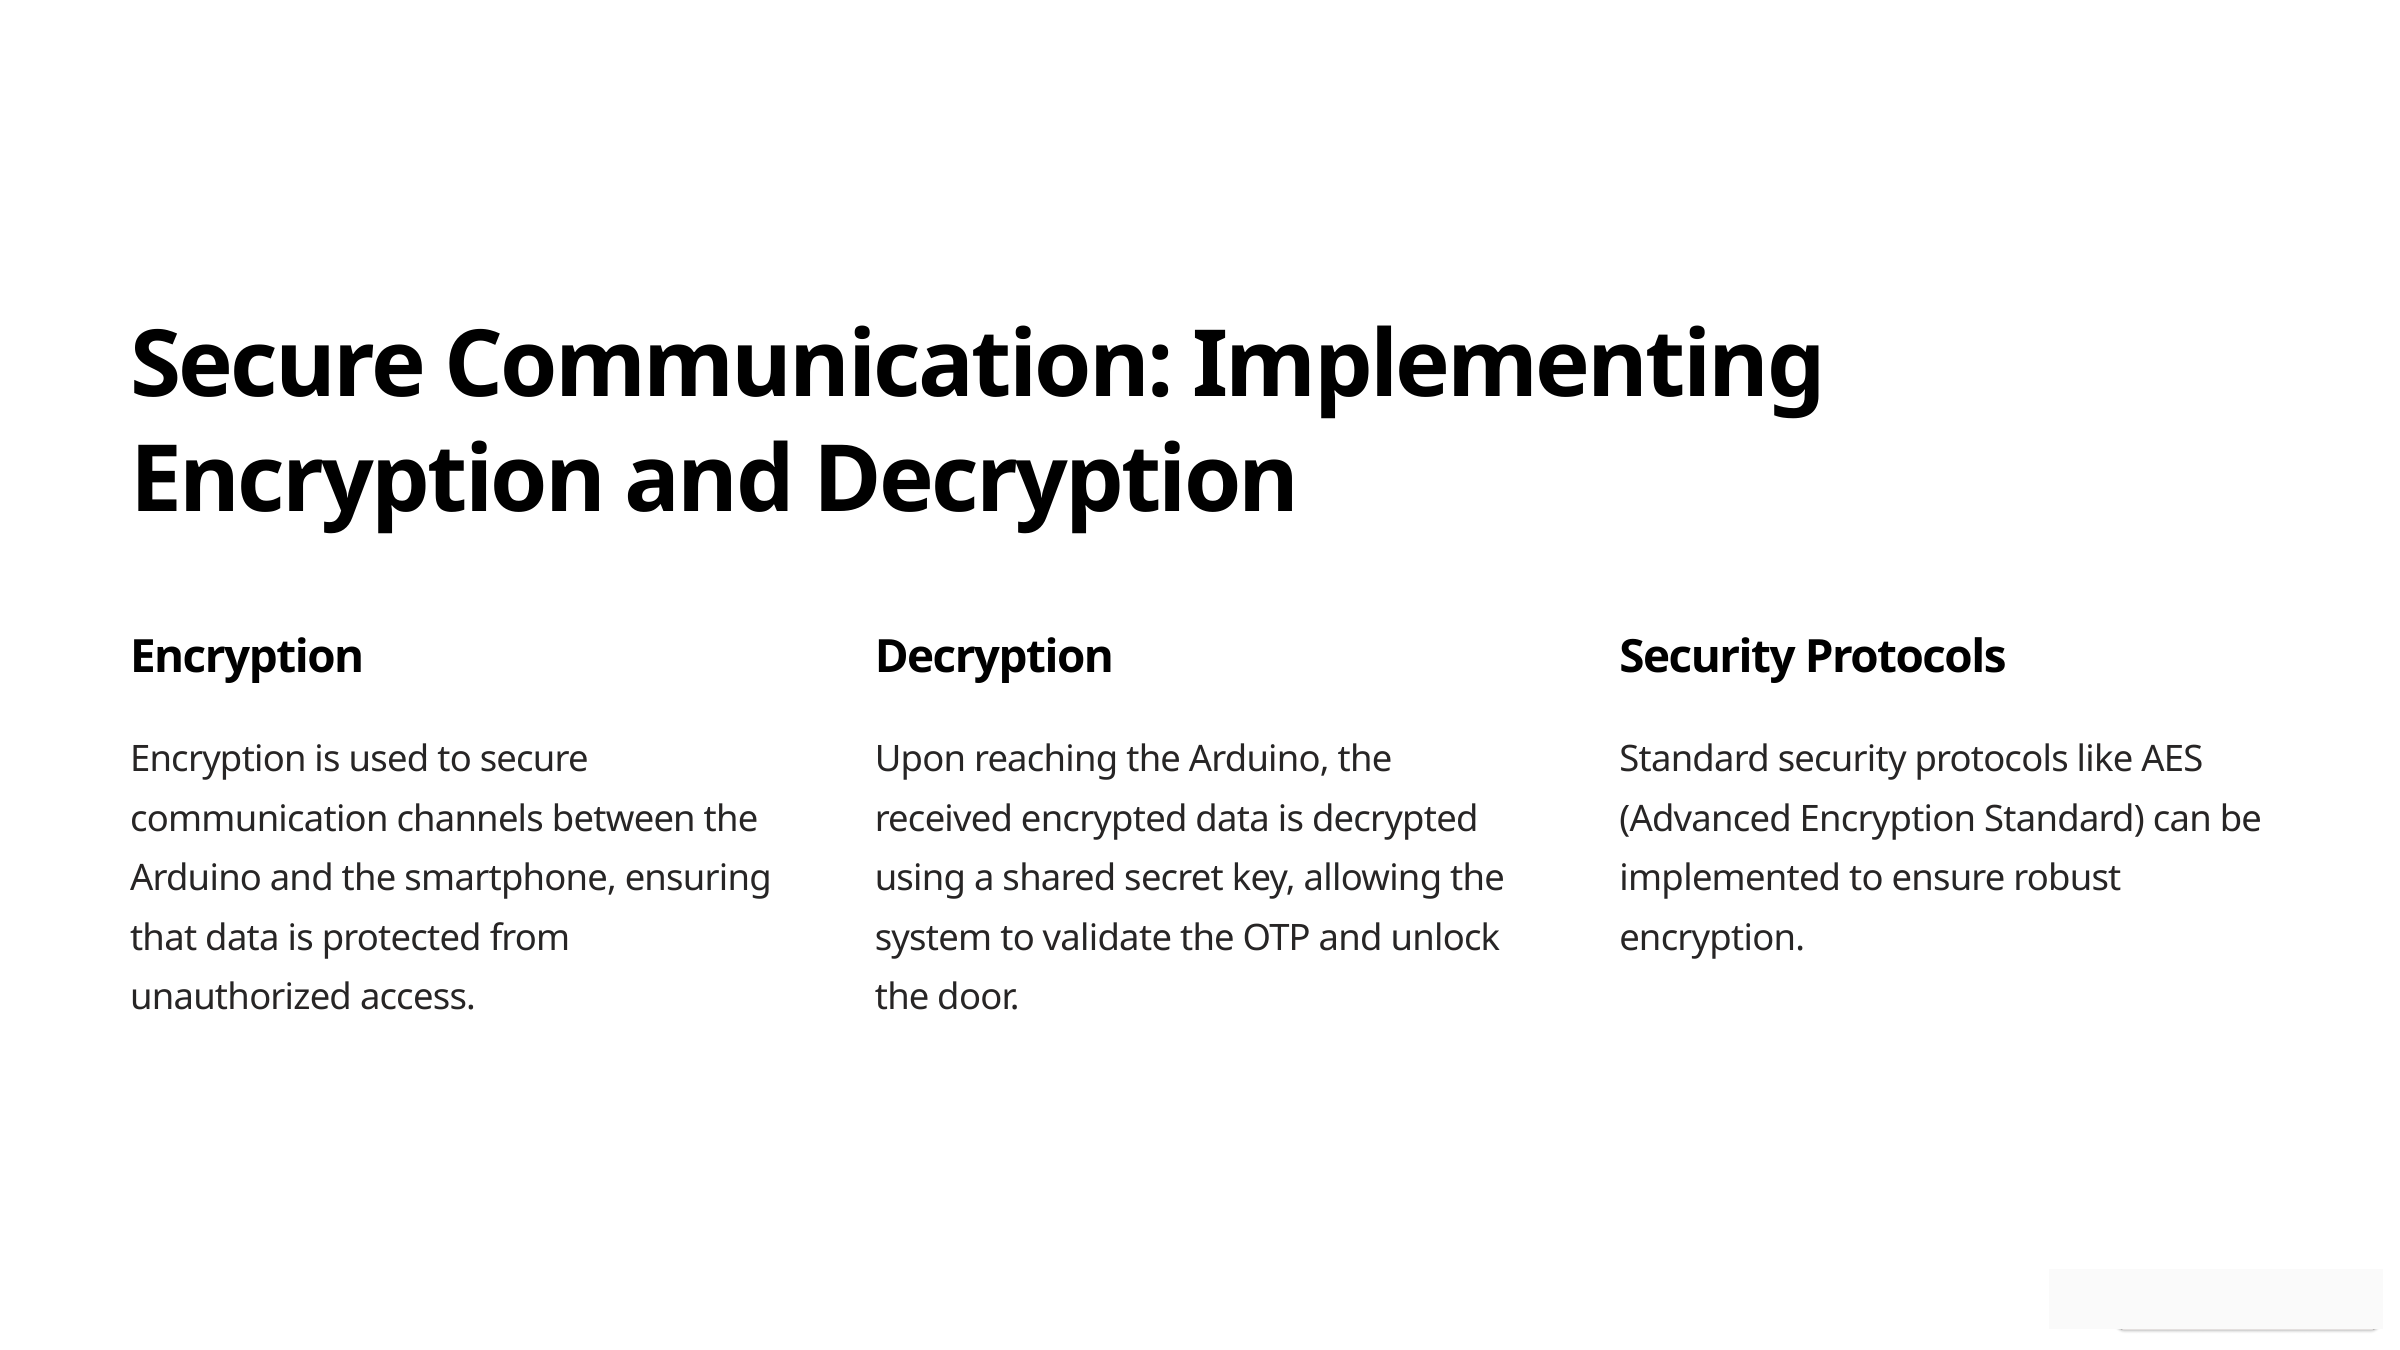

Secure Communication: Implementing Encryption and Decryption
Encryption
Decryption
Security Protocols
Encryption is used to secure communication channels between the Arduino and the smartphone, ensuring that data is protected from unauthorized access.
Upon reaching the Arduino, the received encrypted data is decrypted using a shared secret key, allowing the system to validate the OTP and unlock the door.
Standard security protocols like AES (Advanced Encryption Standard) can be implemented to ensure robust encryption.